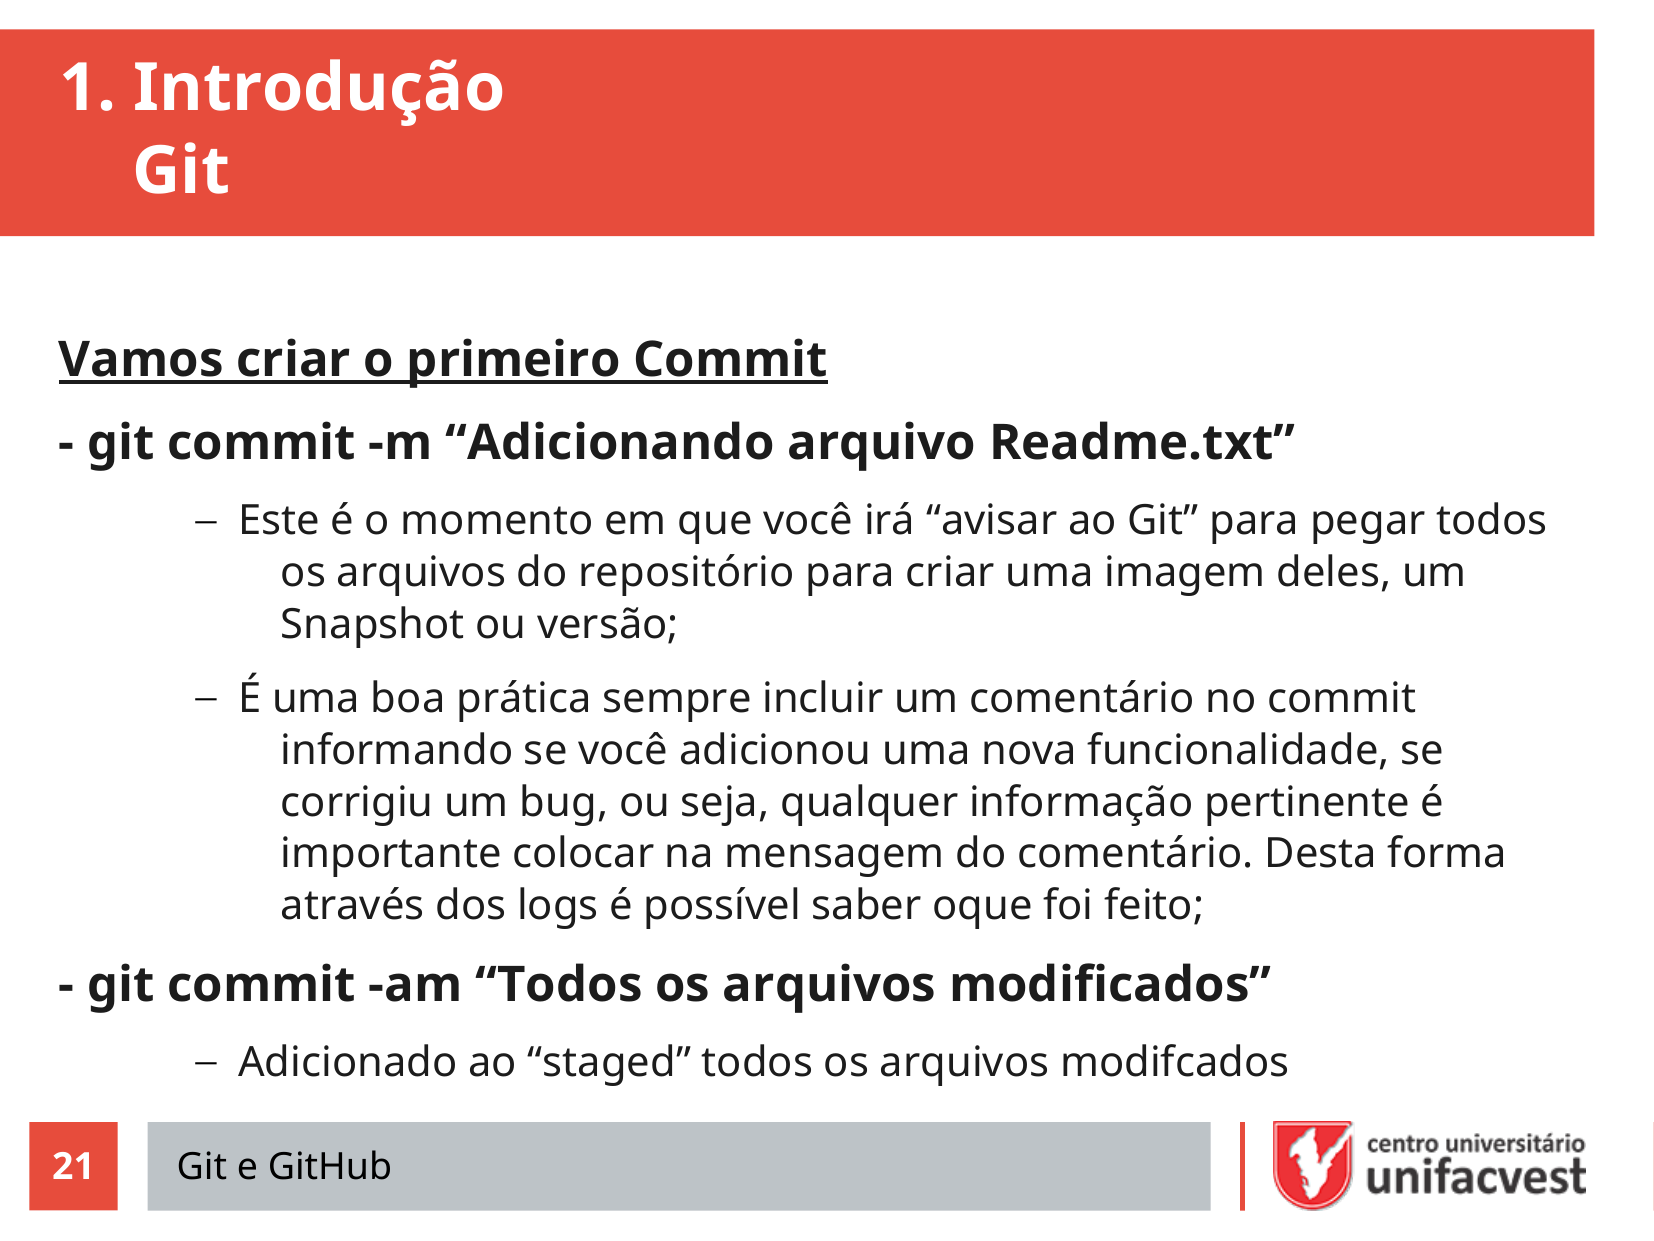

# 1. Introdução Git
Vamos criar o primeiro Commit
- git commit -m “Adicionando arquivo Readme.txt”
Este é o momento em que você irá “avisar ao Git” para pegar todos os arquivos do repositório para criar uma imagem deles, um Snapshot ou versão;
É uma boa prática sempre incluir um comentário no commit informando se você adicionou uma nova funcionalidade, se corrigiu um bug, ou seja, qualquer informação pertinente é importante colocar na mensagem do comentário. Desta forma através dos logs é possível saber oque foi feito;
- git commit -am “Todos os arquivos modificados”
Adicionado ao “staged” todos os arquivos modifcados
21
Git e GitHub